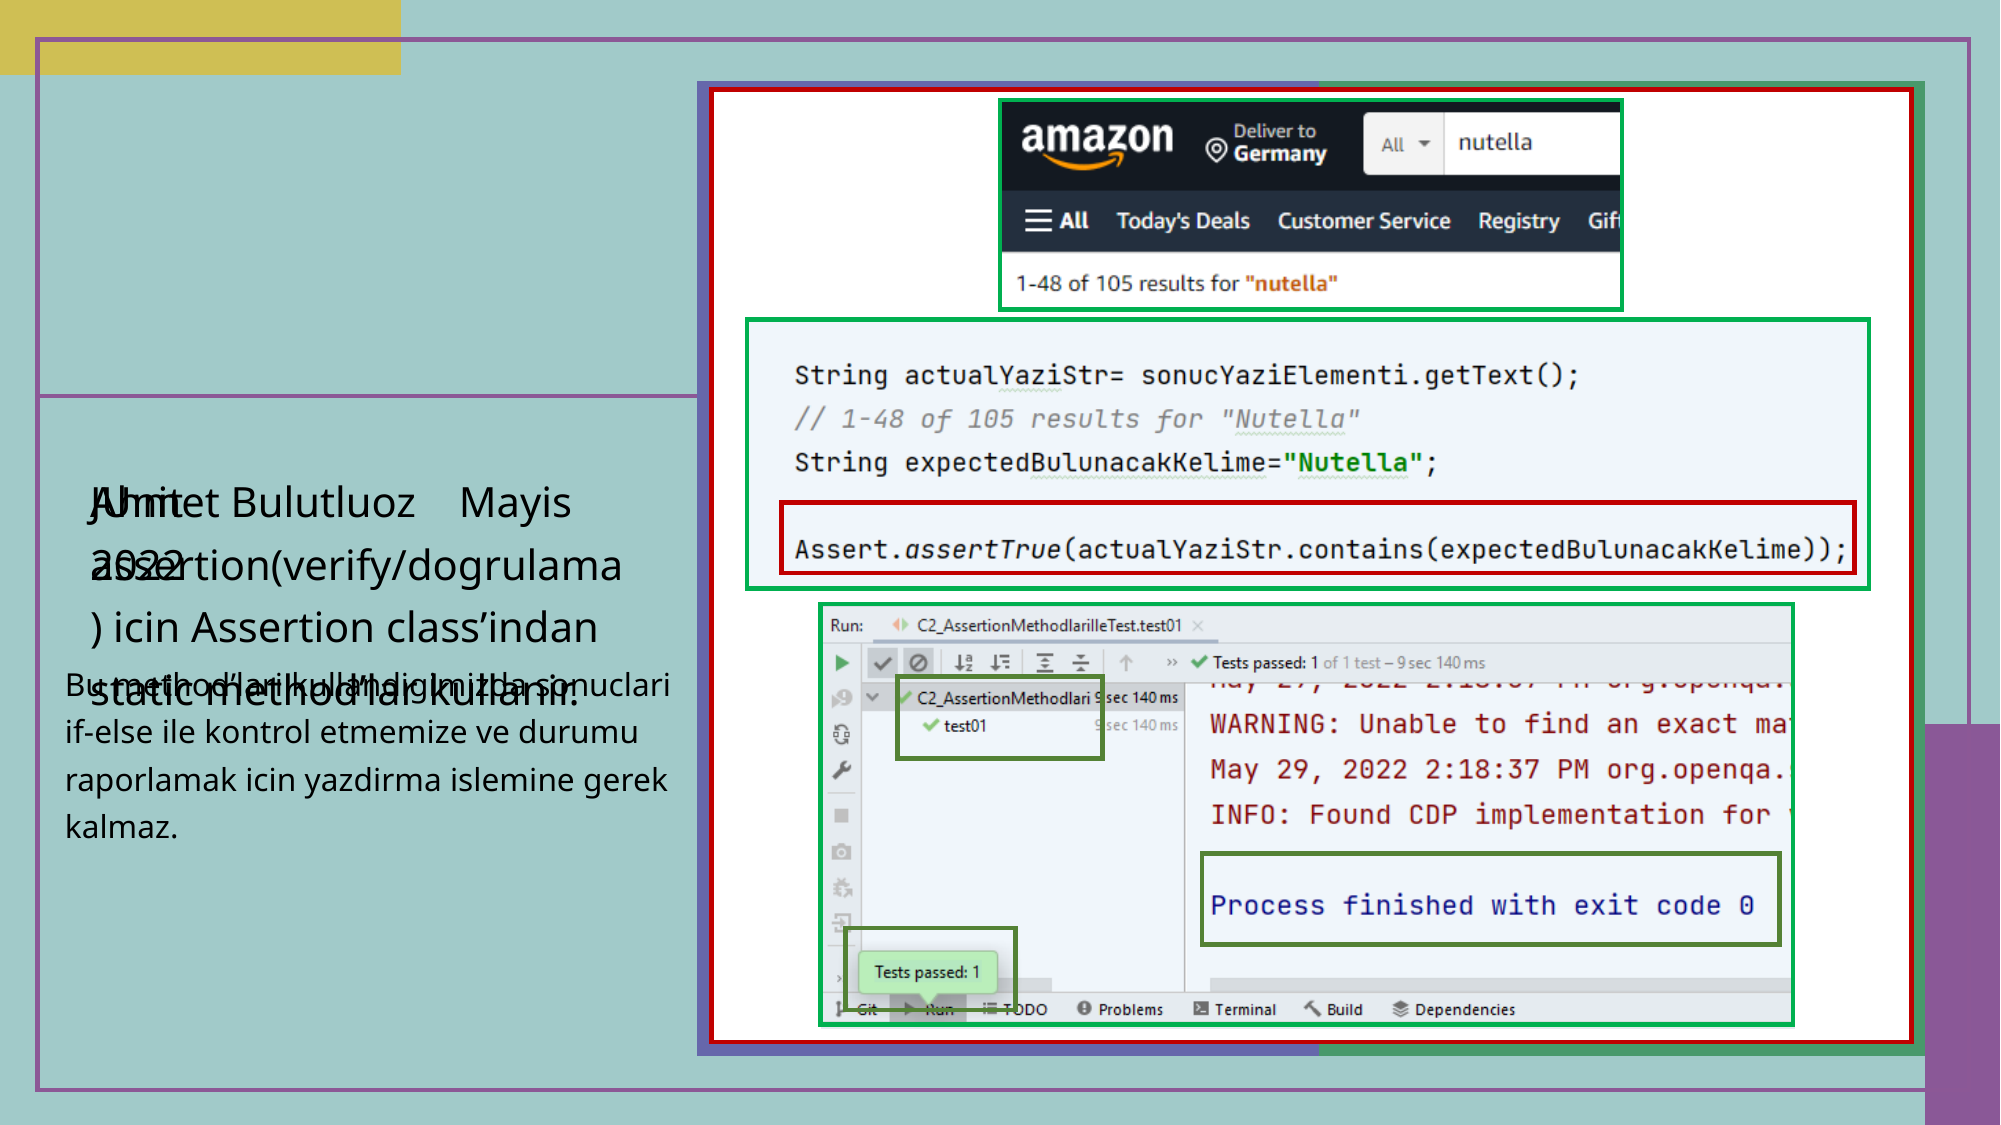

# Junit Assertion Class’i ile test
JUnit assertion(verify/dogrulama) icin Assertion class’indan static method’lar kullanir.
Ahmet Bulutluoz Mayis 2022
Bu method’lari kullandigimizda sonuclari if-else ile kontrol etmemize ve durumu raporlamak icin yazdirma islemine gerek kalmaz.